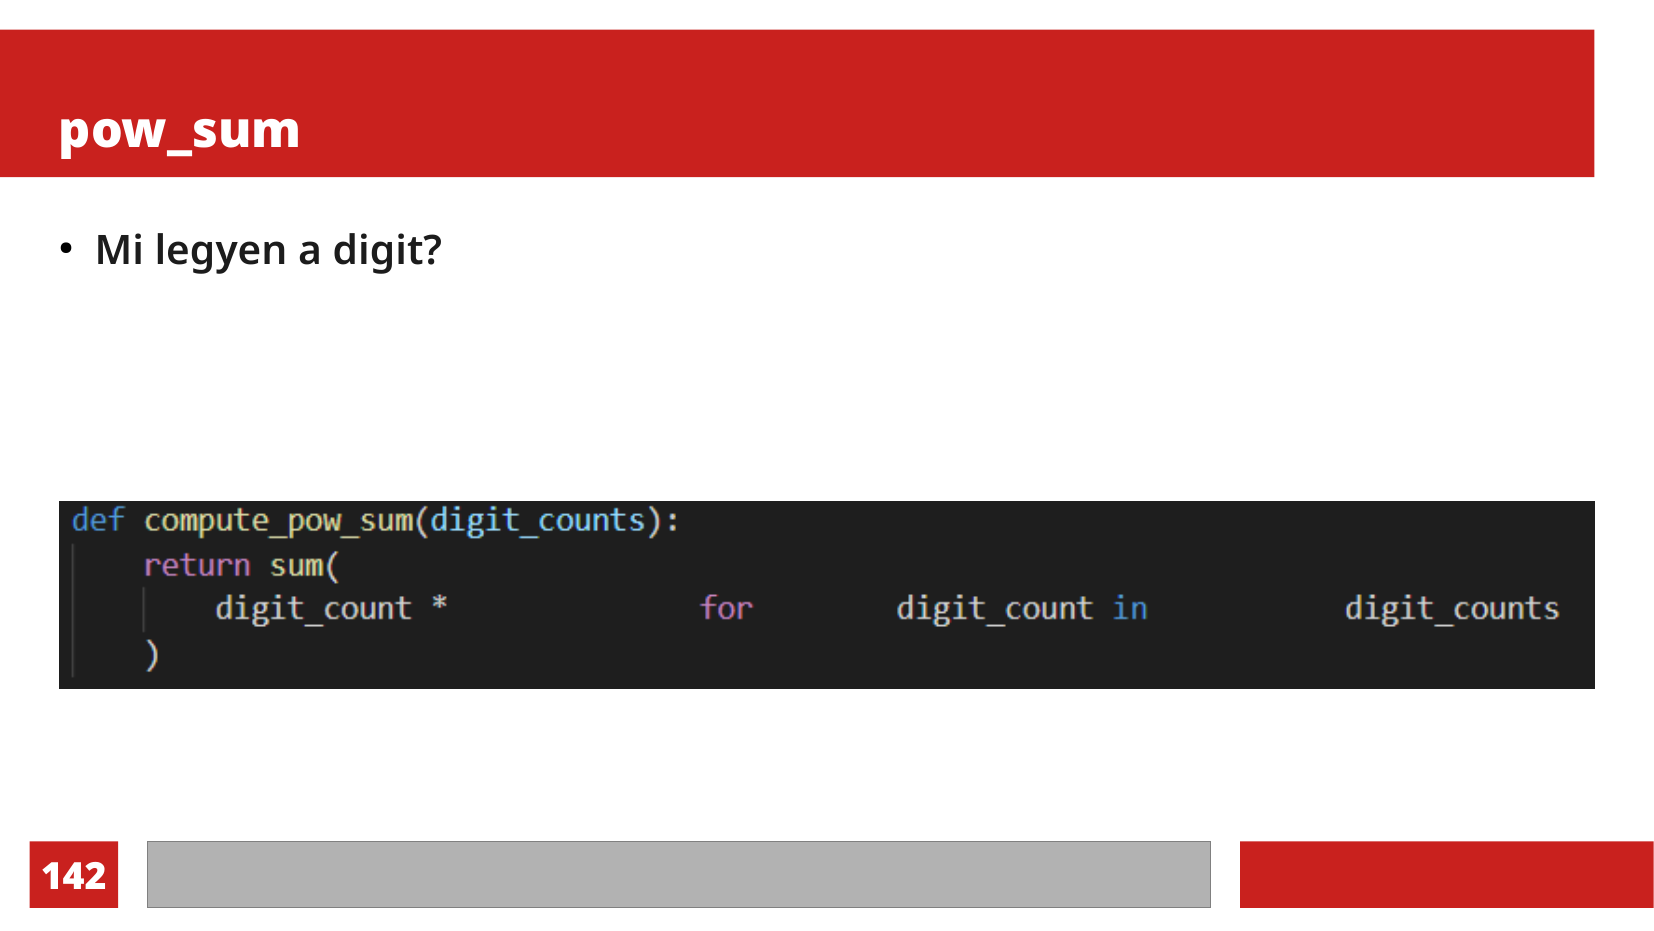

# pow_sum
Mi legyen a digit?
142